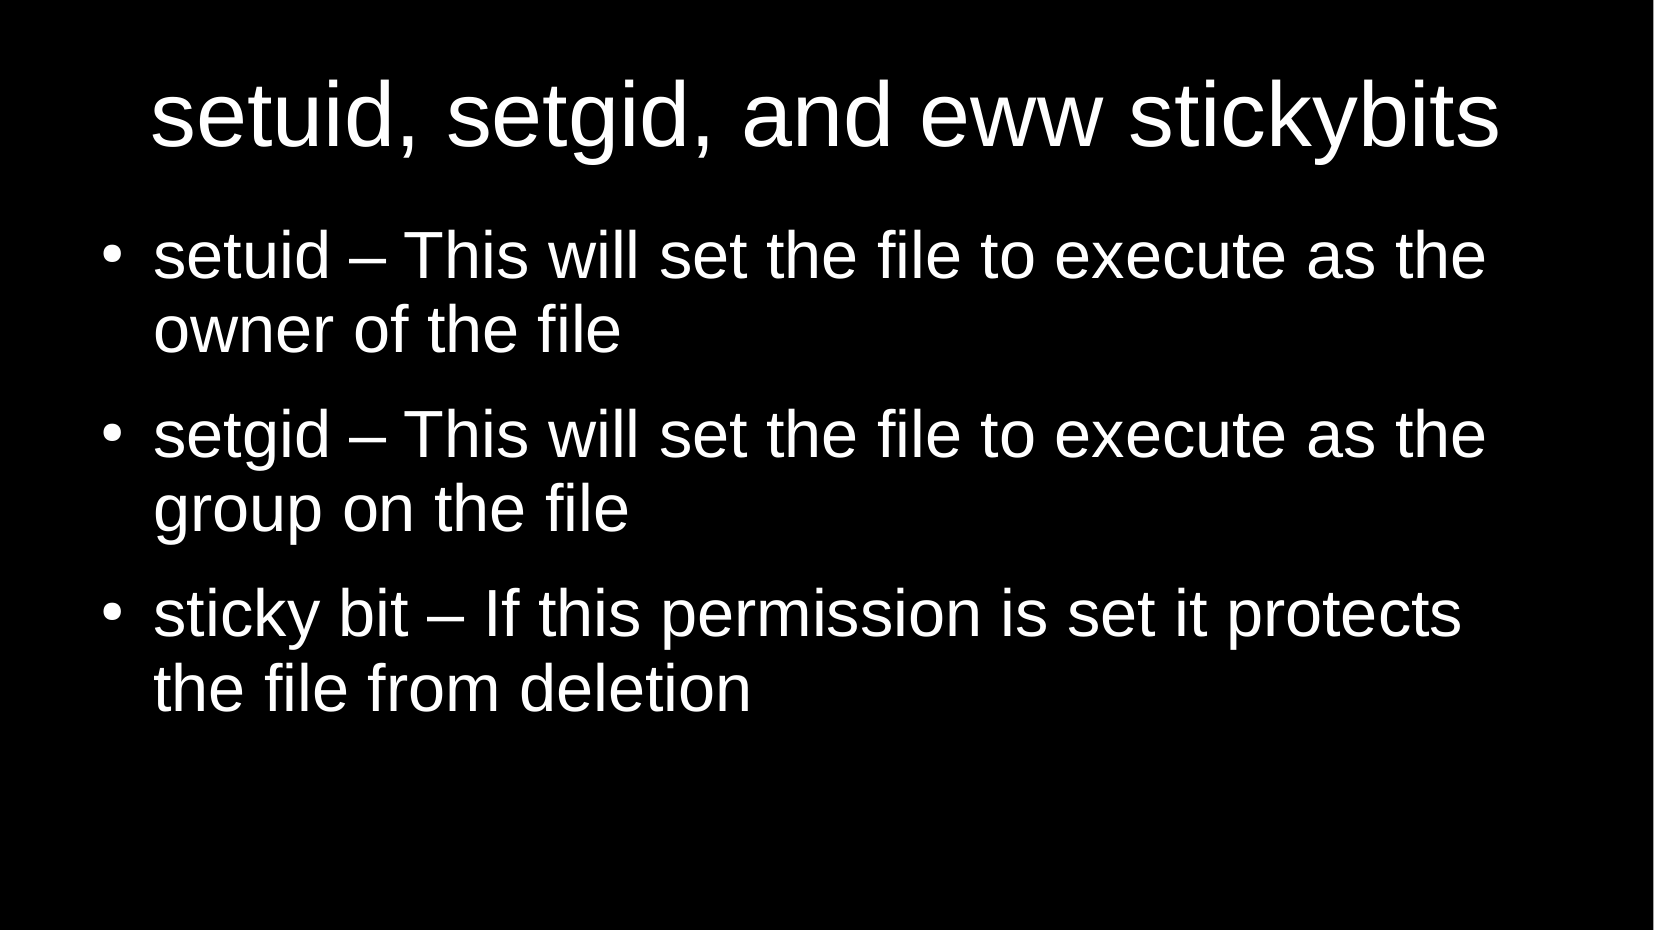

# setuid, setgid, and eww stickybits
setuid – This will set the file to execute as the owner of the file
setgid – This will set the file to execute as the group on the file
sticky bit – If this permission is set it protects the file from deletion